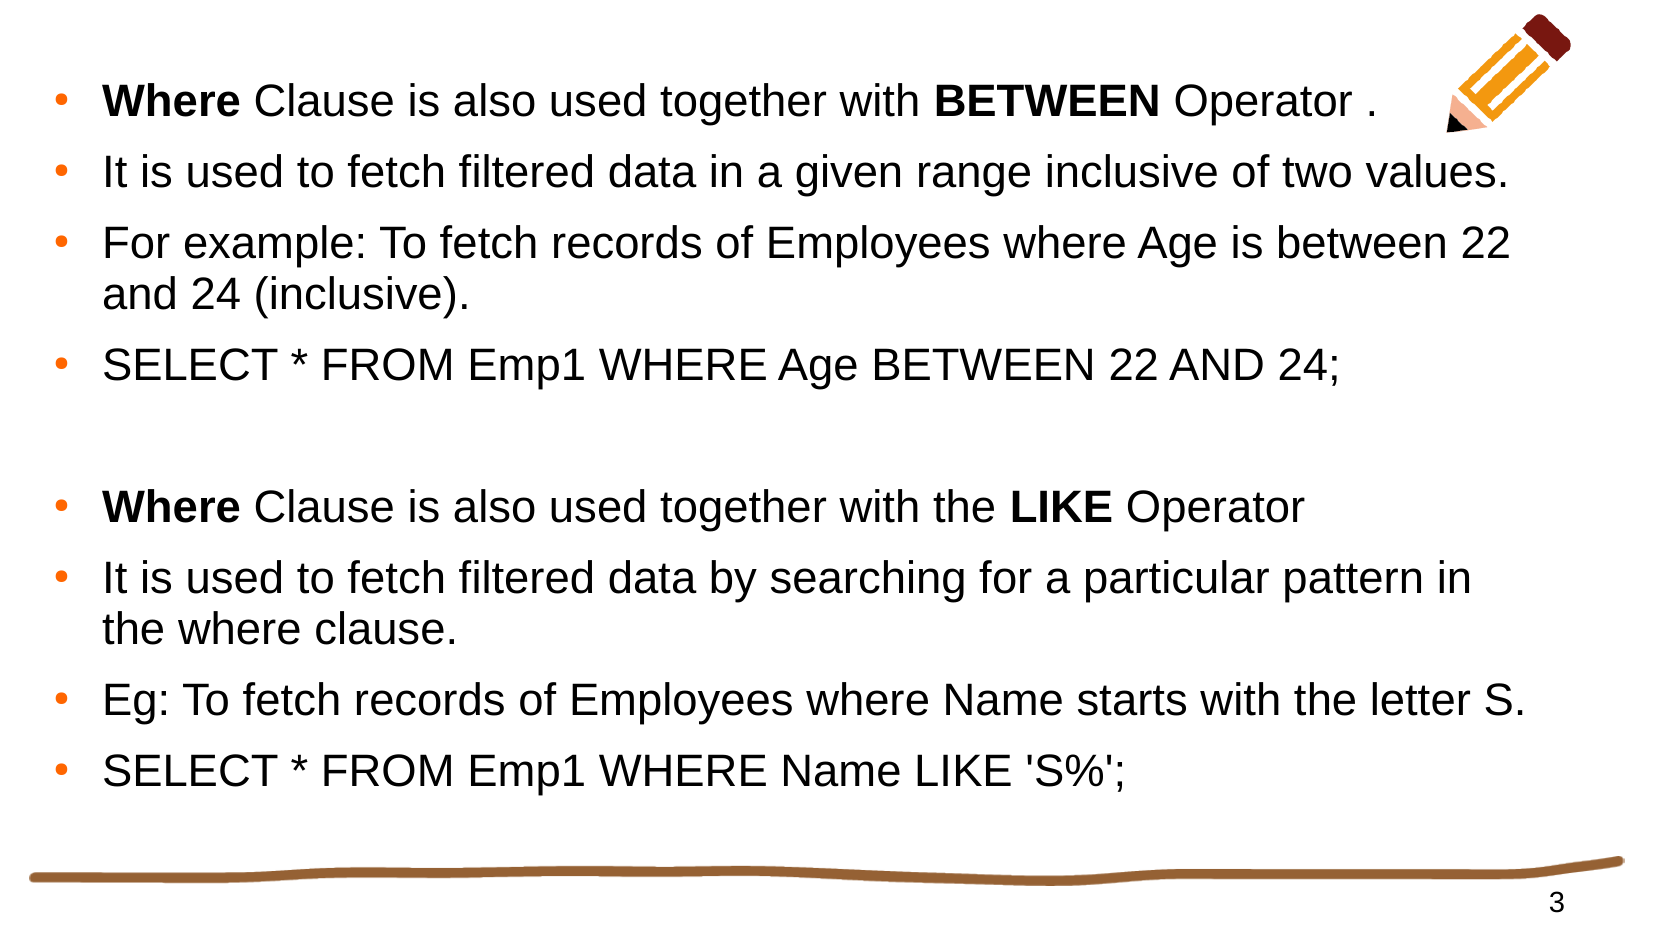

# Where Clause is also used together with BETWEEN Operator .
It is used to fetch filtered data in a given range inclusive of two values.
For example: To fetch records of Employees where Age is between 22 and 24 (inclusive).
SELECT * FROM Emp1 WHERE Age BETWEEN 22 AND 24;
Where Clause is also used together with the LIKE Operator
It is used to fetch filtered data by searching for a particular pattern in the where clause.
Eg: To fetch records of Employees where Name starts with the letter S.
SELECT * FROM Emp1 WHERE Name LIKE 'S%';
3